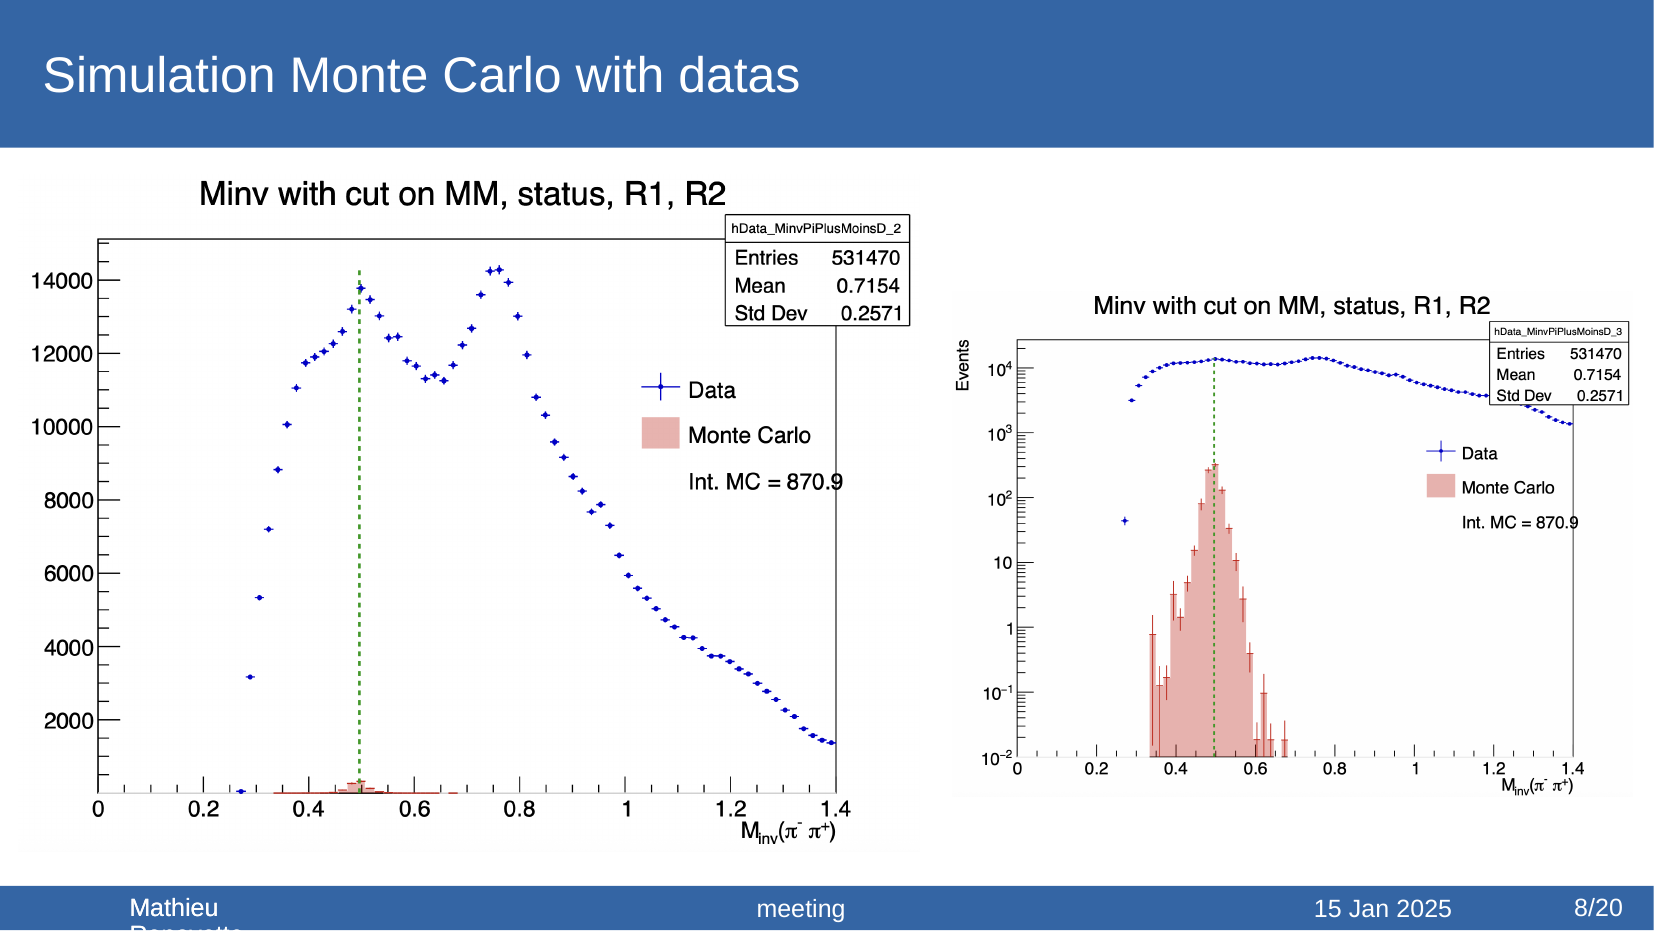

Simulation Monte Carlo with datas
Mathieu Ronayette
8/20
Mathieu Ronayette
 meeting
15 Jan 2025